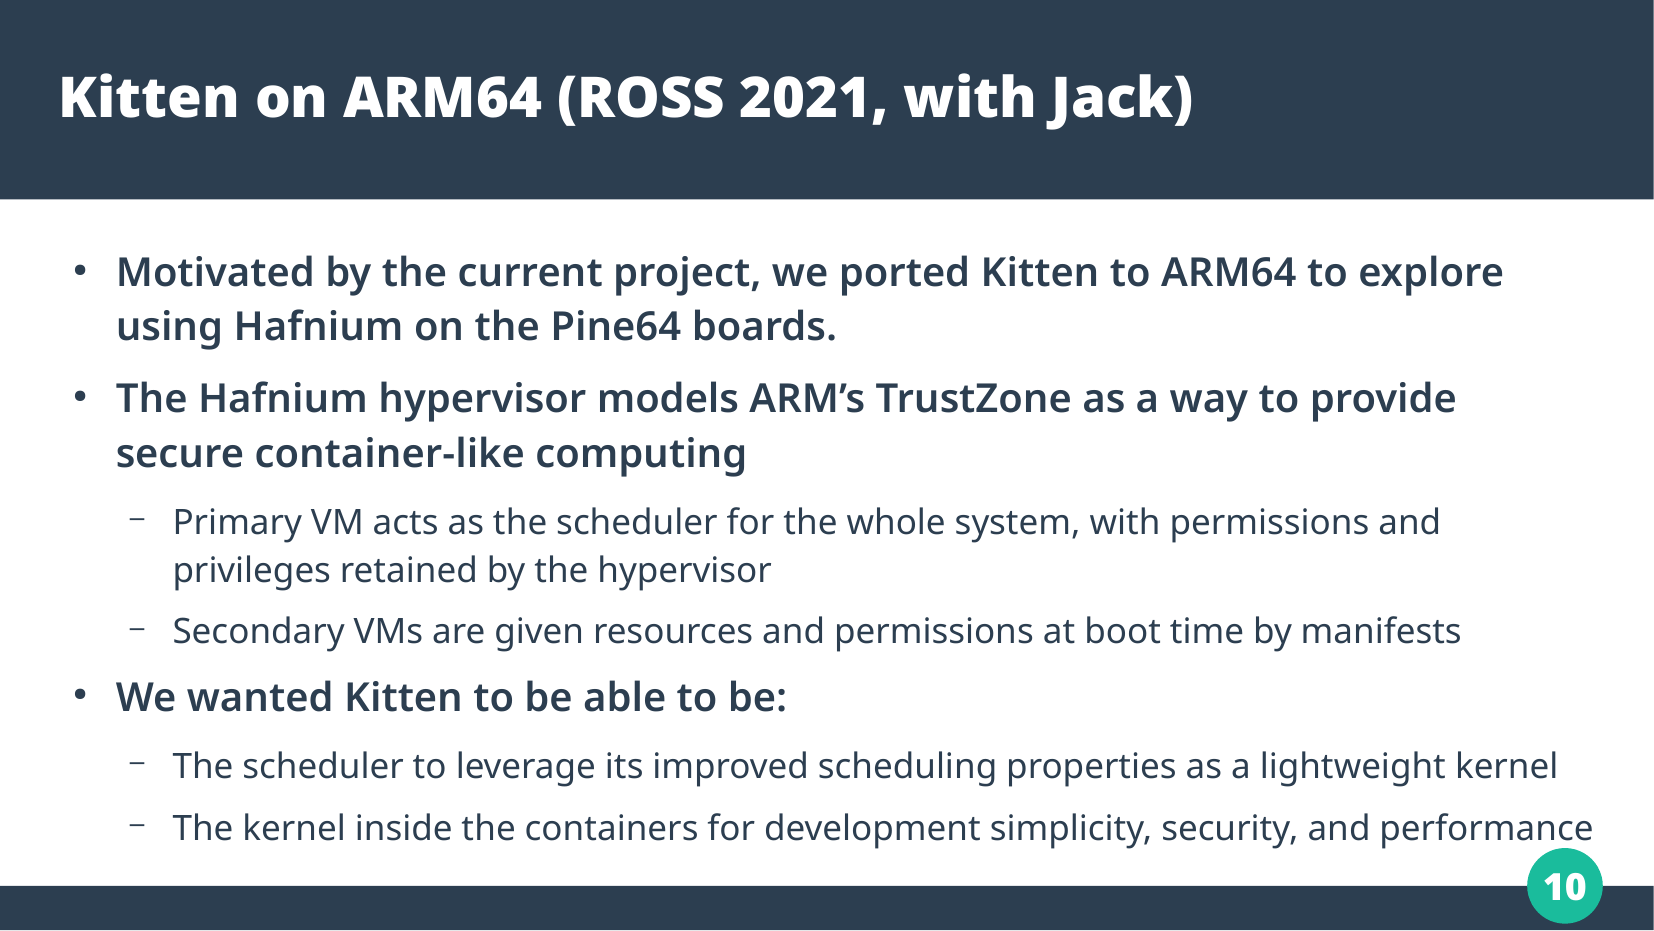

# Kitten on ARM64 (ROSS 2021, with Jack)
Motivated by the current project, we ported Kitten to ARM64 to explore using Hafnium on the Pine64 boards.
The Hafnium hypervisor models ARM’s TrustZone as a way to provide secure container-like computing
Primary VM acts as the scheduler for the whole system, with permissions and privileges retained by the hypervisor
Secondary VMs are given resources and permissions at boot time by manifests
We wanted Kitten to be able to be:
The scheduler to leverage its improved scheduling properties as a lightweight kernel
The kernel inside the containers for development simplicity, security, and performance